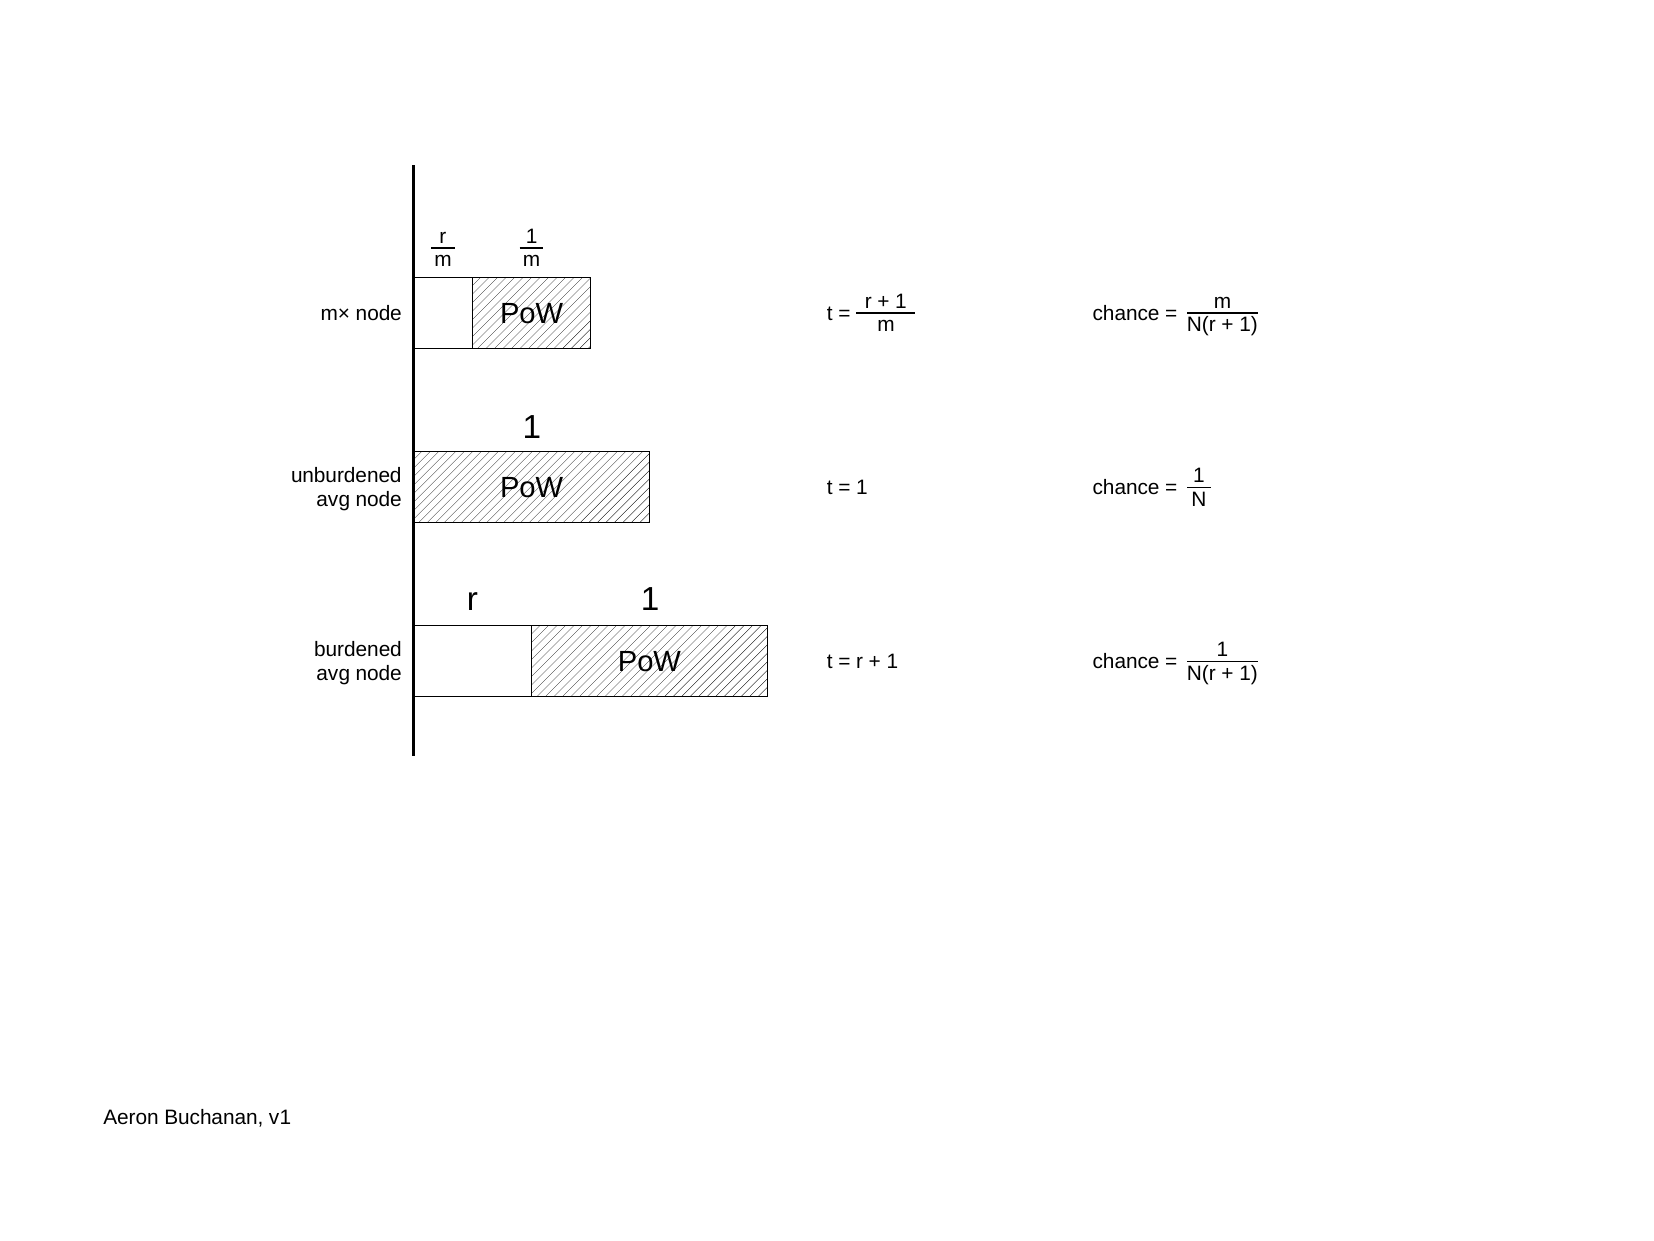

r
m
1
m
PoW
r + 1
m
m
N(r + 1)
m× node
t =
chance =
1
PoW
1
N
unburdened avg node
t = 1
chance =
r
1
PoW
1
N(r + 1)
burdened avg node
t = r + 1
chance =
Aeron Buchanan, v1